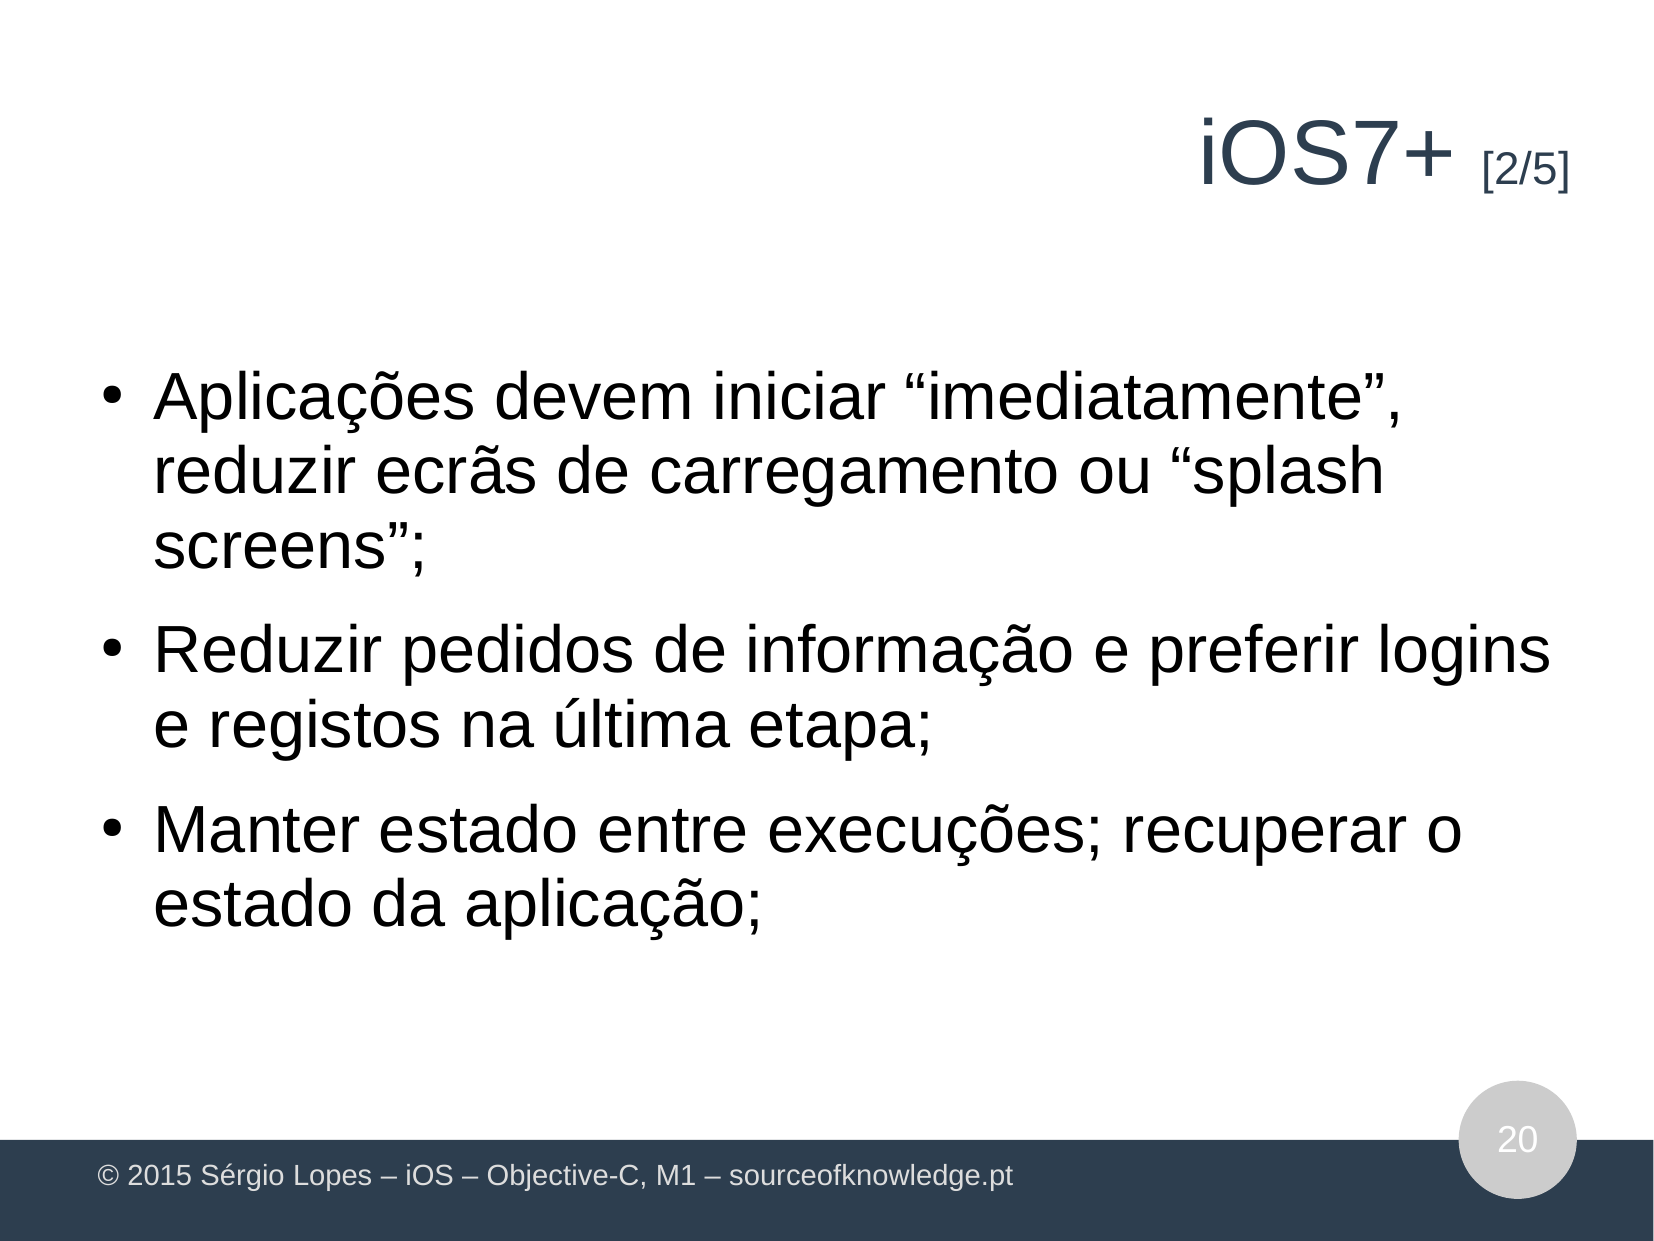

# iOS7+ [2/5]
Aplicações devem iniciar “imediatamente”, reduzir ecrãs de carregamento ou “splash screens”;
Reduzir pedidos de informação e preferir logins e registos na última etapa;
Manter estado entre execuções; recuperar o estado da aplicação;
20
© 2015 Sérgio Lopes – iOS – Objective-C, M1 – sourceofknowledge.pt